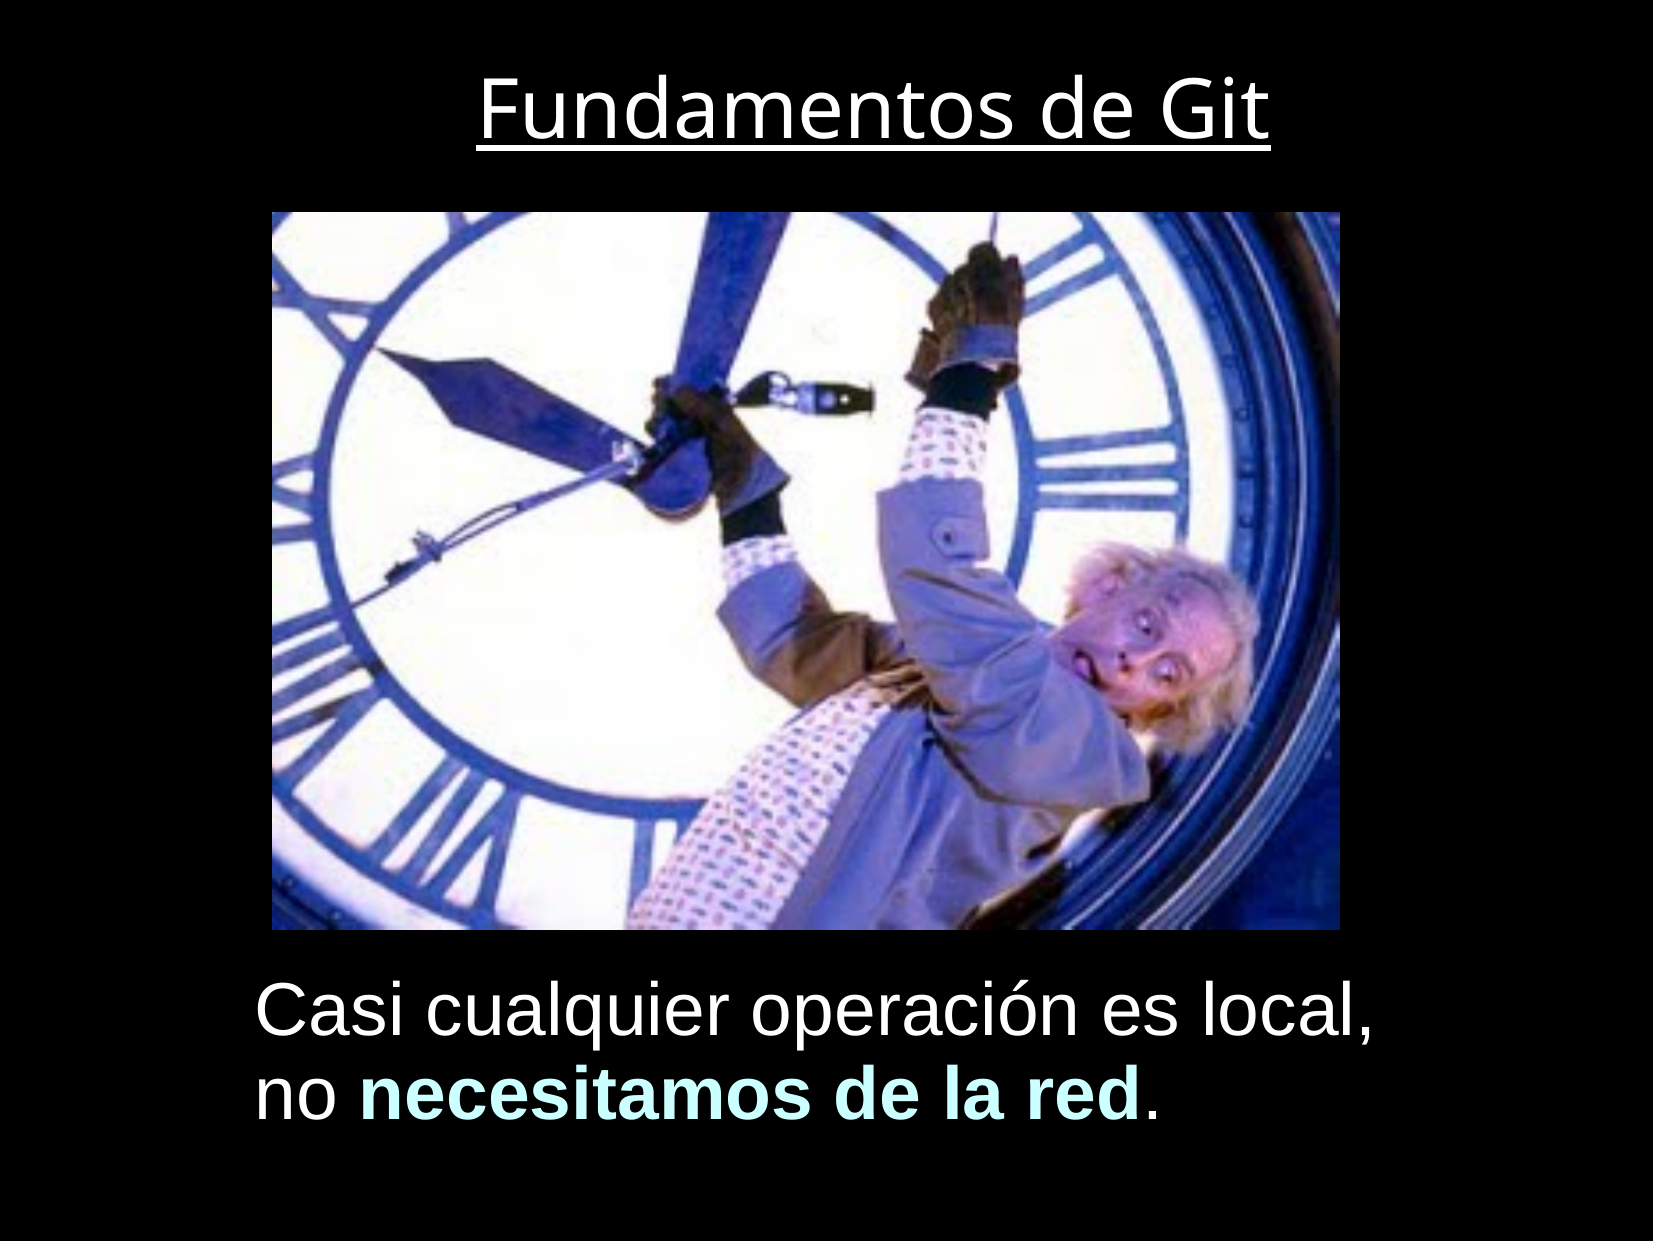

Fundamentos de Git
Casi cualquier operación es local,
no necesitamos de la red.